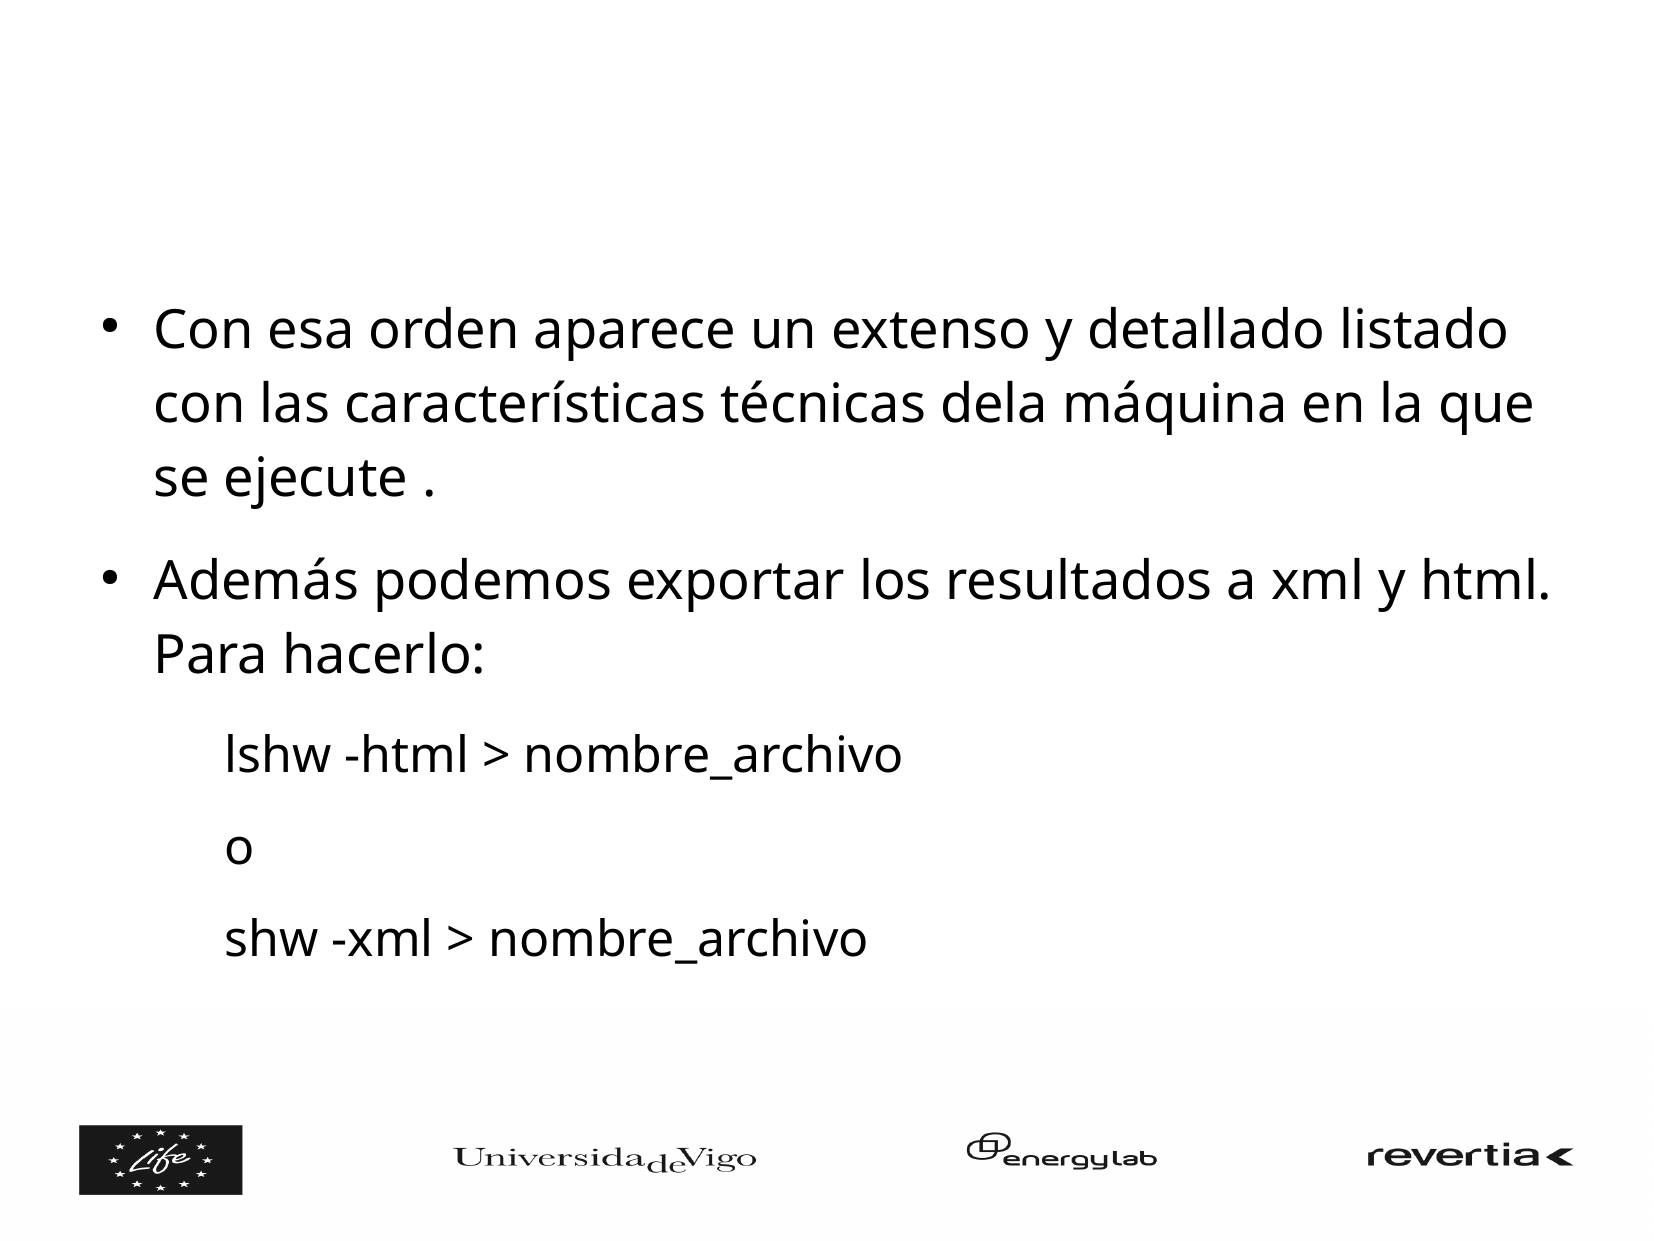

#
Con esa orden aparece un extenso y detallado listado con las características técnicas dela máquina en la que se ejecute .
Además podemos exportar los resultados a xml y html. Para hacerlo:
lshw -html > nombre_archivo
o
shw -xml > nombre_archivo